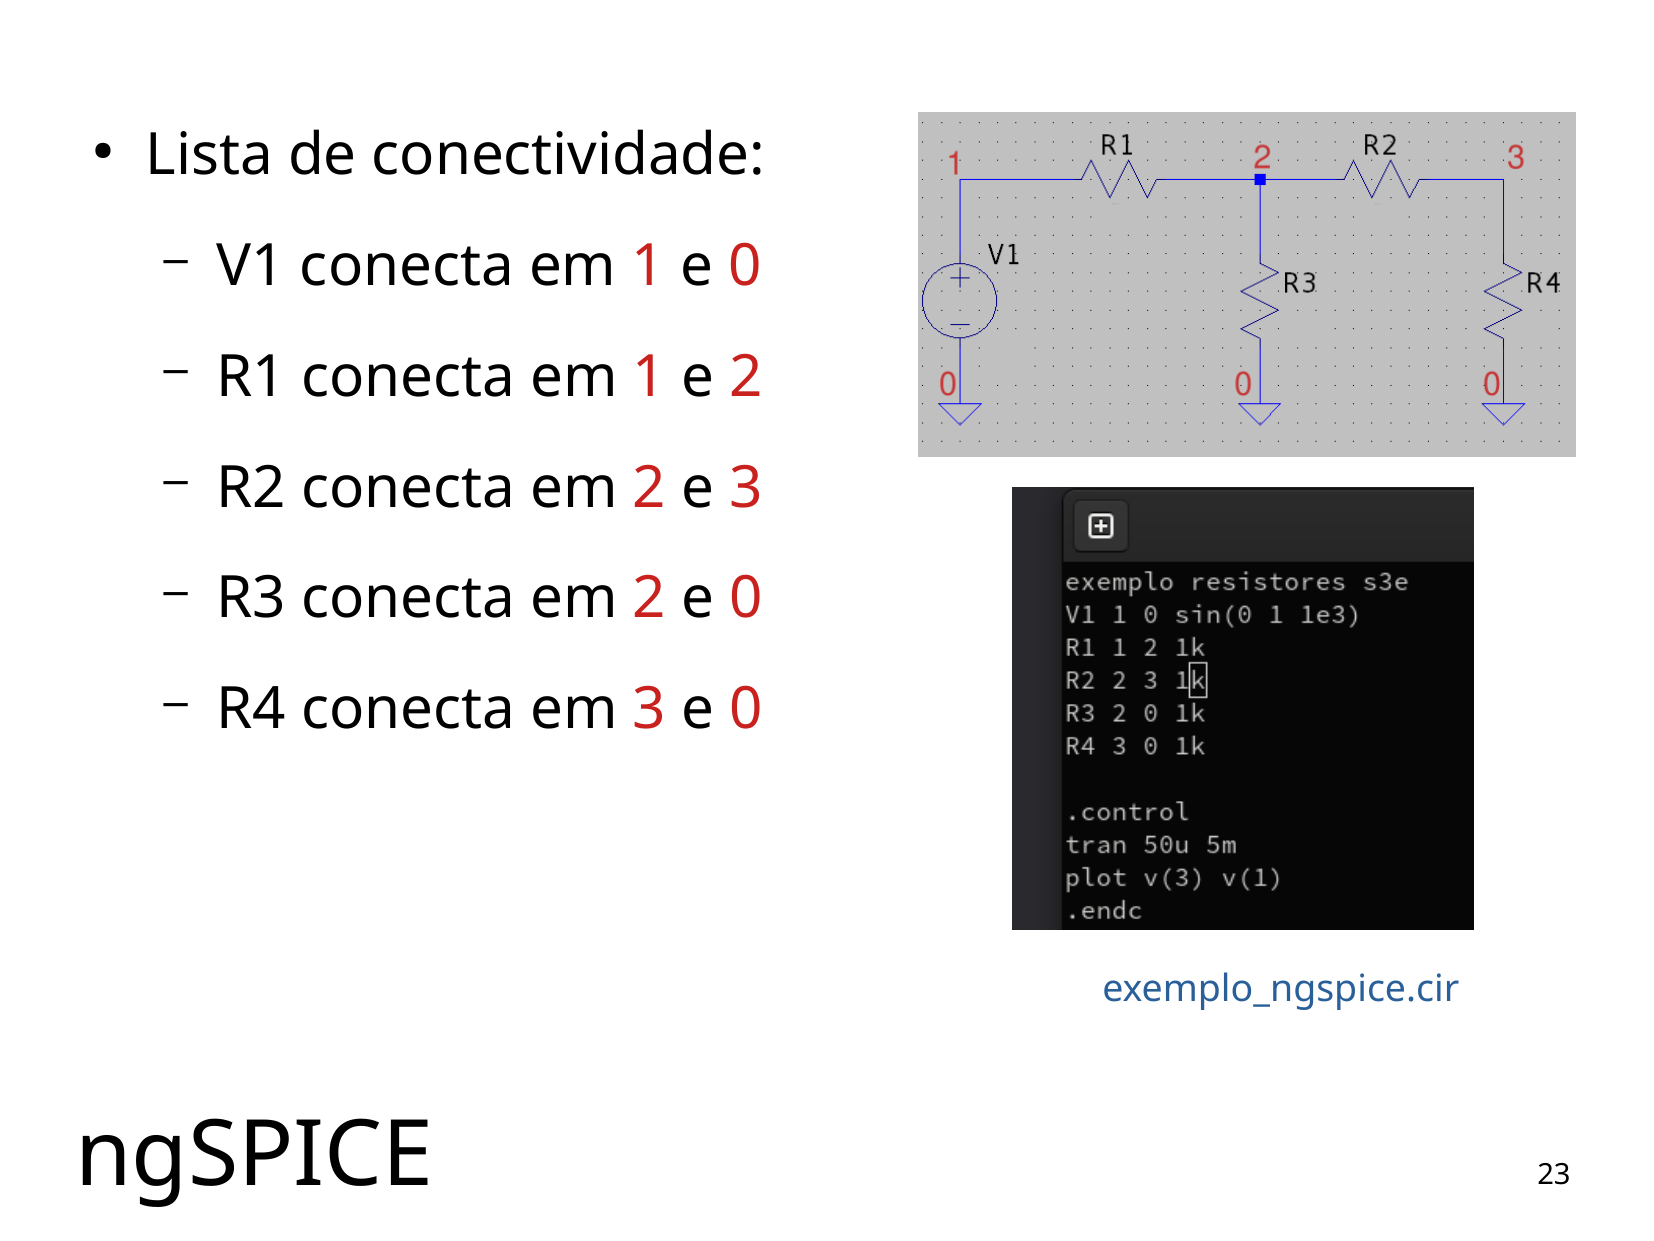

Lista de conectividade:
V1 conecta em 1 e 0
R1 conecta em 1 e 2
R2 conecta em 2 e 3
R3 conecta em 2 e 0
R4 conecta em 3 e 0
exemplo_ngspice.cir
# ngSPICE
23